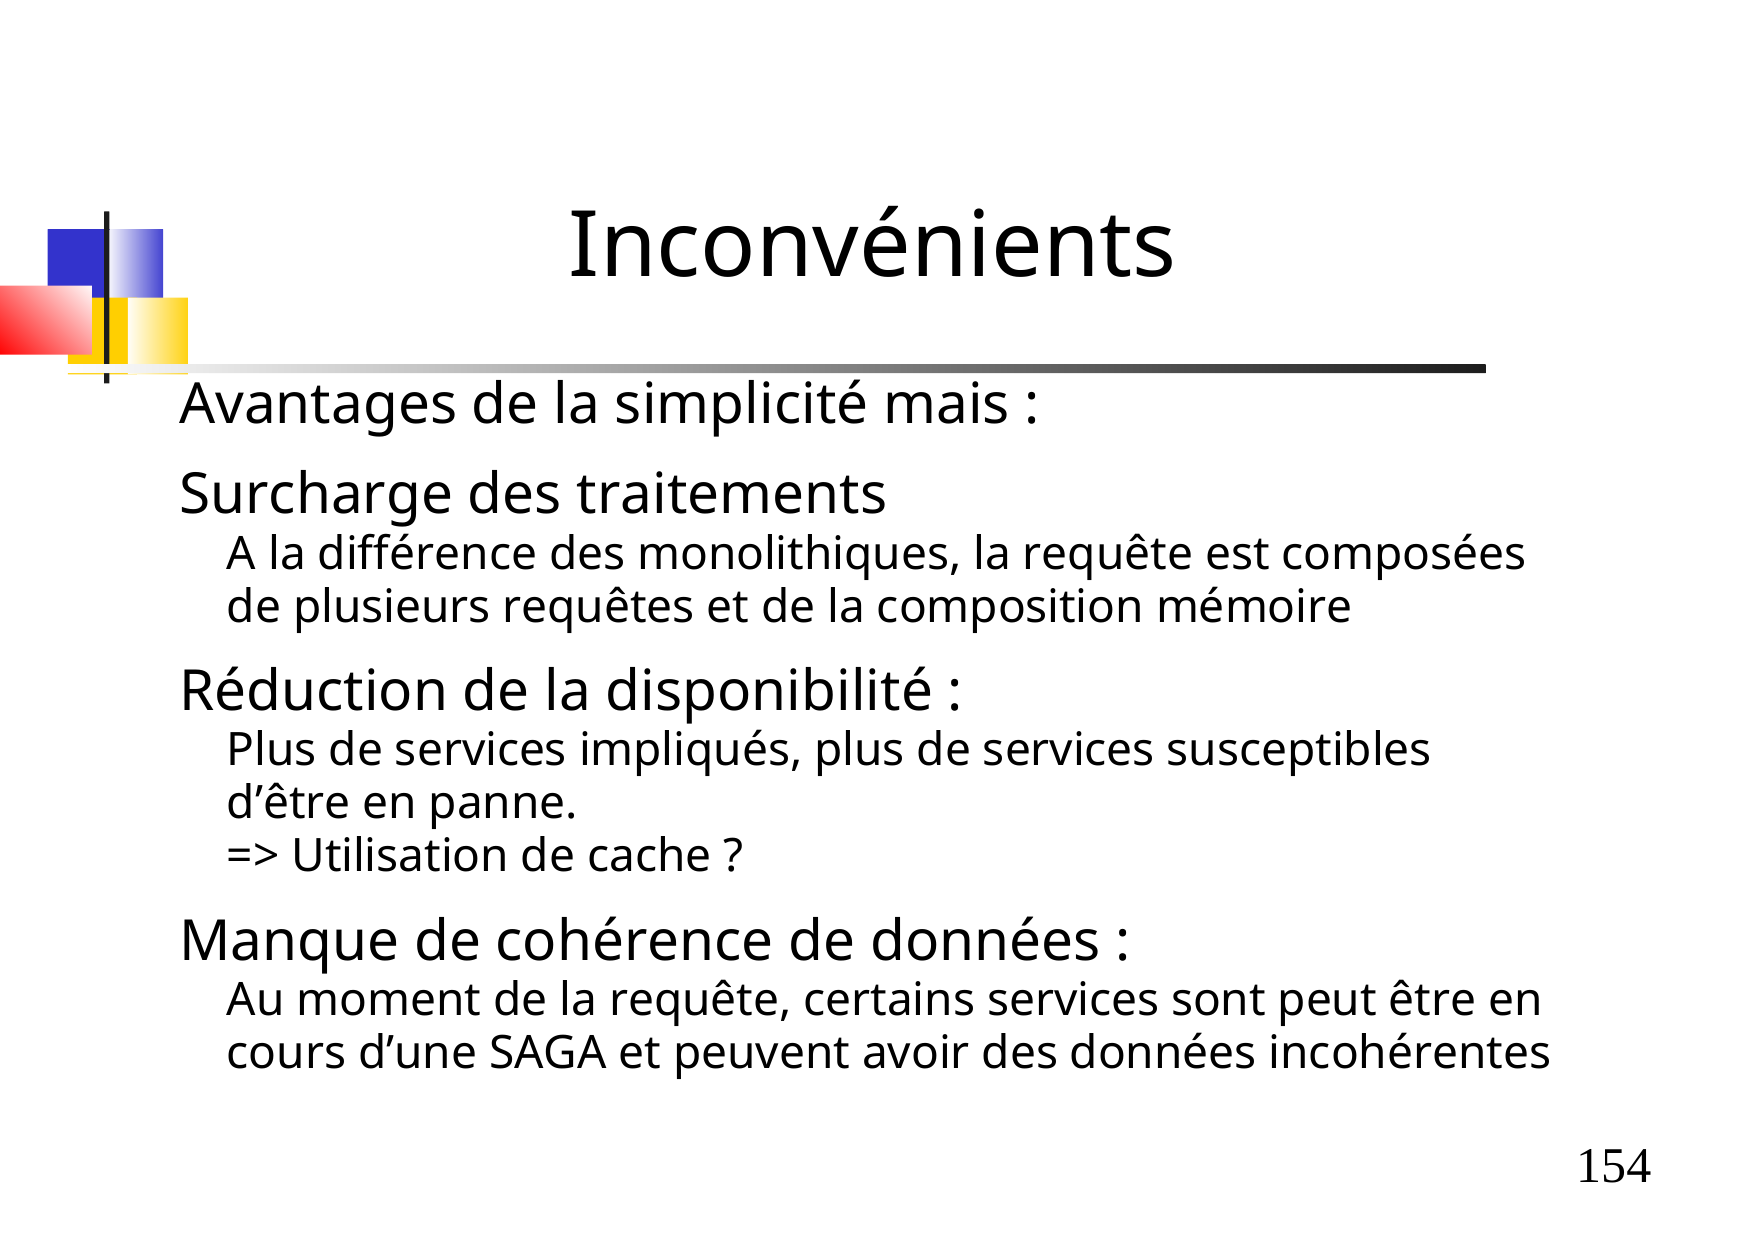

# Inconvénients
Avantages de la simplicité mais :
Surcharge des traitements 
A la différence des monolithiques, la requête est composées de plusieurs requêtes et de la composition mémoire
Réduction de la disponibilité :
Plus de services impliqués, plus de services susceptibles d’être en panne.
=> Utilisation de cache ?
Manque de cohérence de données :
Au moment de la requête, certains services sont peut être en cours d’une SAGA et peuvent avoir des données incohérentes